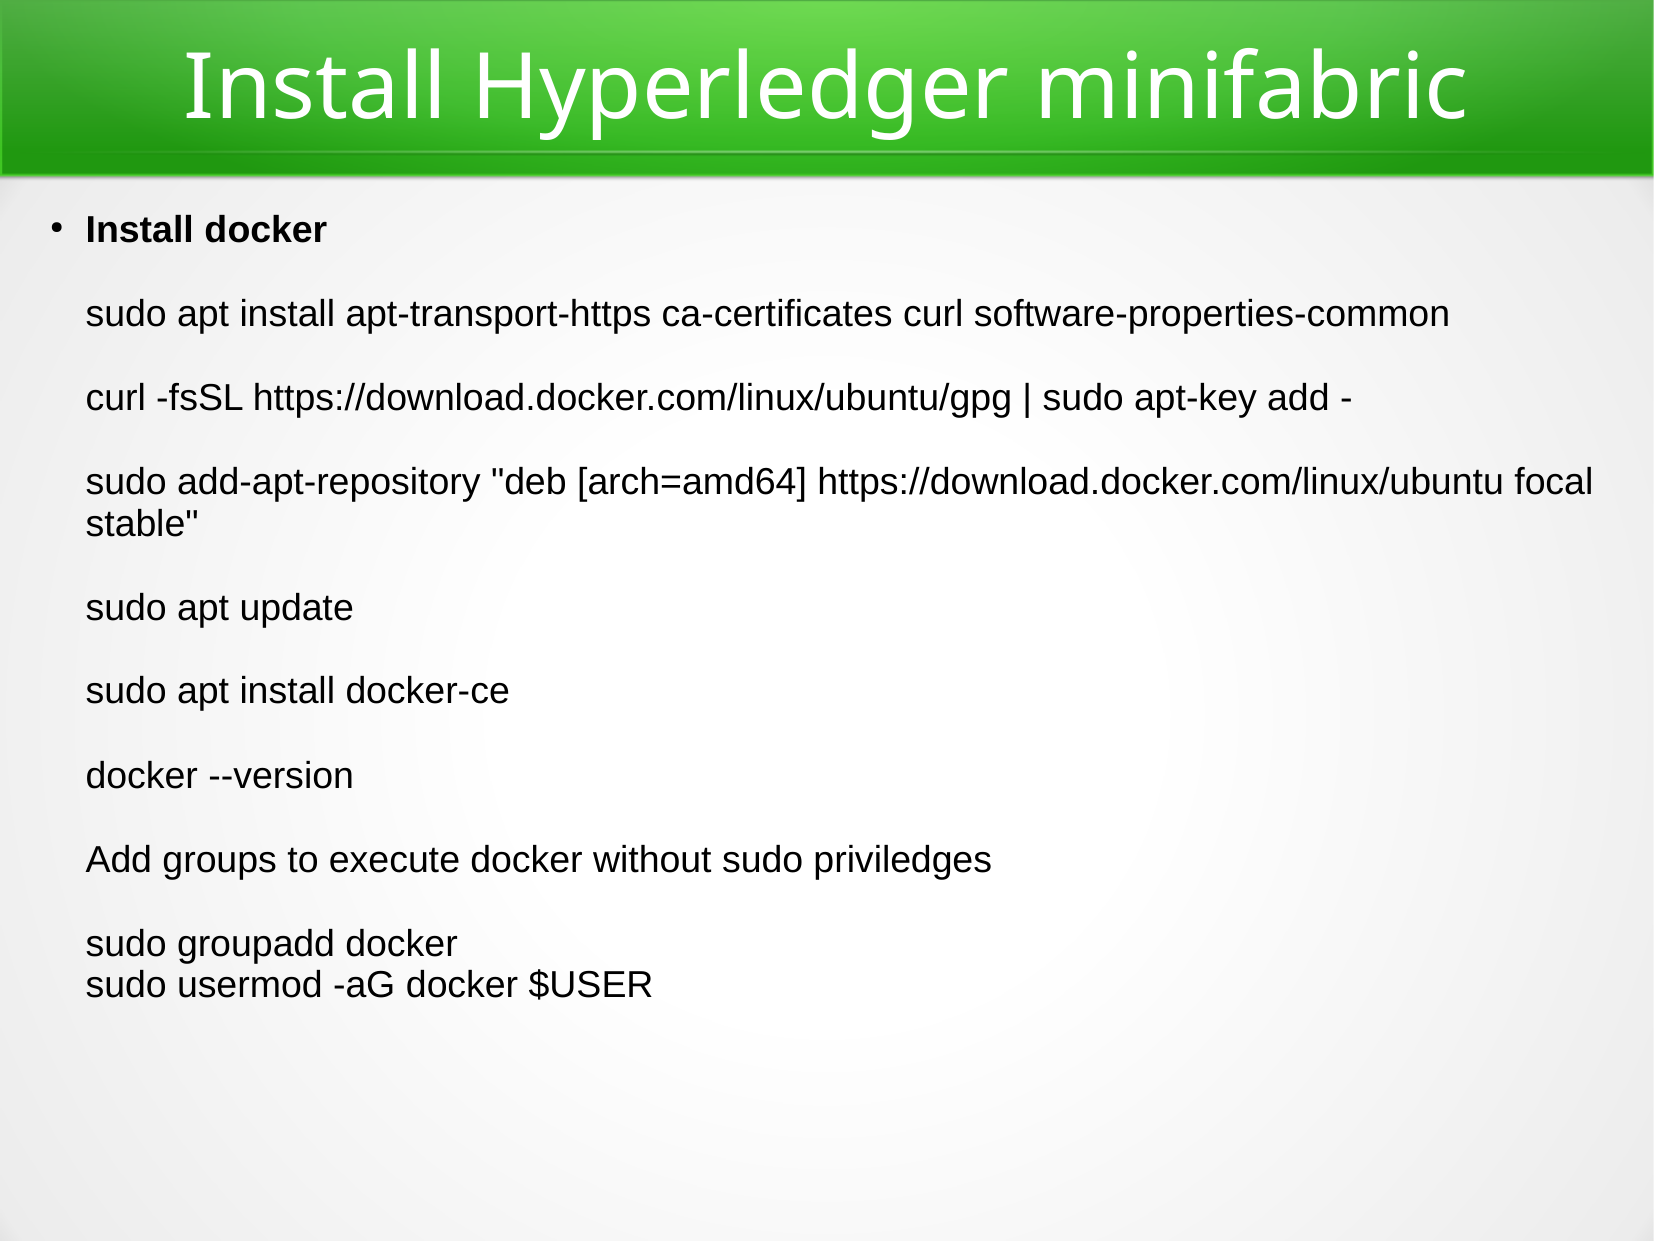

# Install Hyperledger minifabric
Install docker
sudo apt install apt-transport-https ca-certificates curl software-properties-common
curl -fsSL https://download.docker.com/linux/ubuntu/gpg | sudo apt-key add -
sudo add-apt-repository "deb [arch=amd64] https://download.docker.com/linux/ubuntu focal stable"
sudo apt update
sudo apt install docker-ce
docker --version
Add groups to execute docker without sudo priviledges
sudo groupadd docker
sudo usermod -aG docker $USER